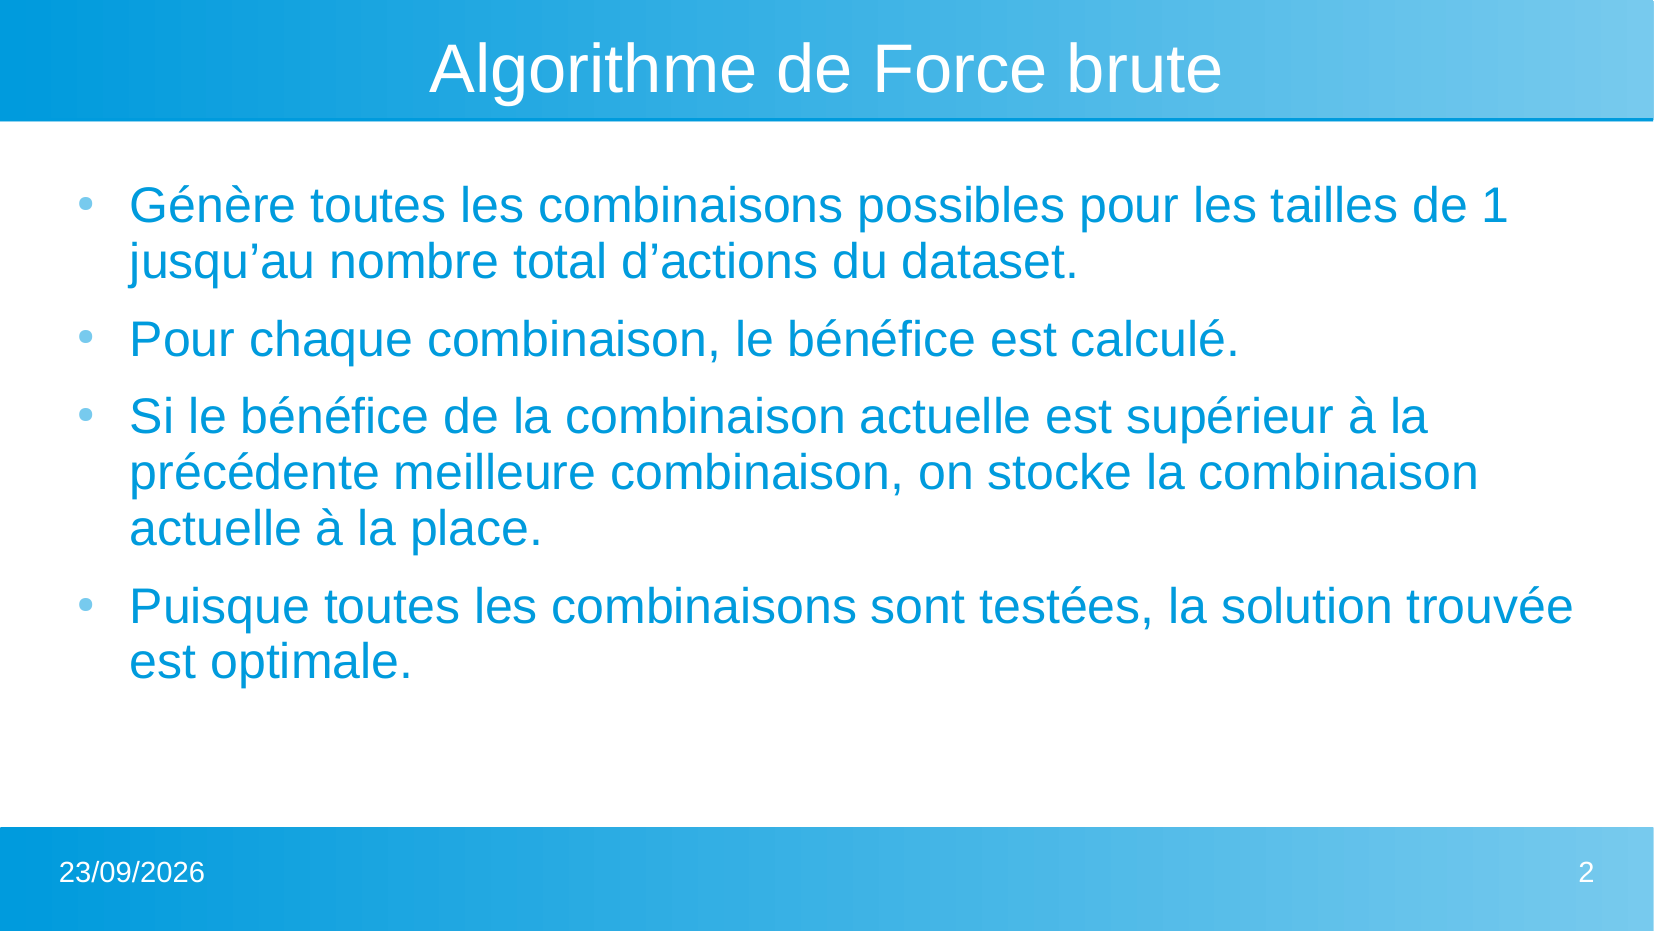

# Algorithme de Force brute
Génère toutes les combinaisons possibles pour les tailles de 1 jusqu’au nombre total d’actions du dataset.
Pour chaque combinaison, le bénéfice est calculé.
Si le bénéfice de la combinaison actuelle est supérieur à la précédente meilleure combinaison, on stocke la combinaison actuelle à la place.
Puisque toutes les combinaisons sont testées, la solution trouvée est optimale.
2